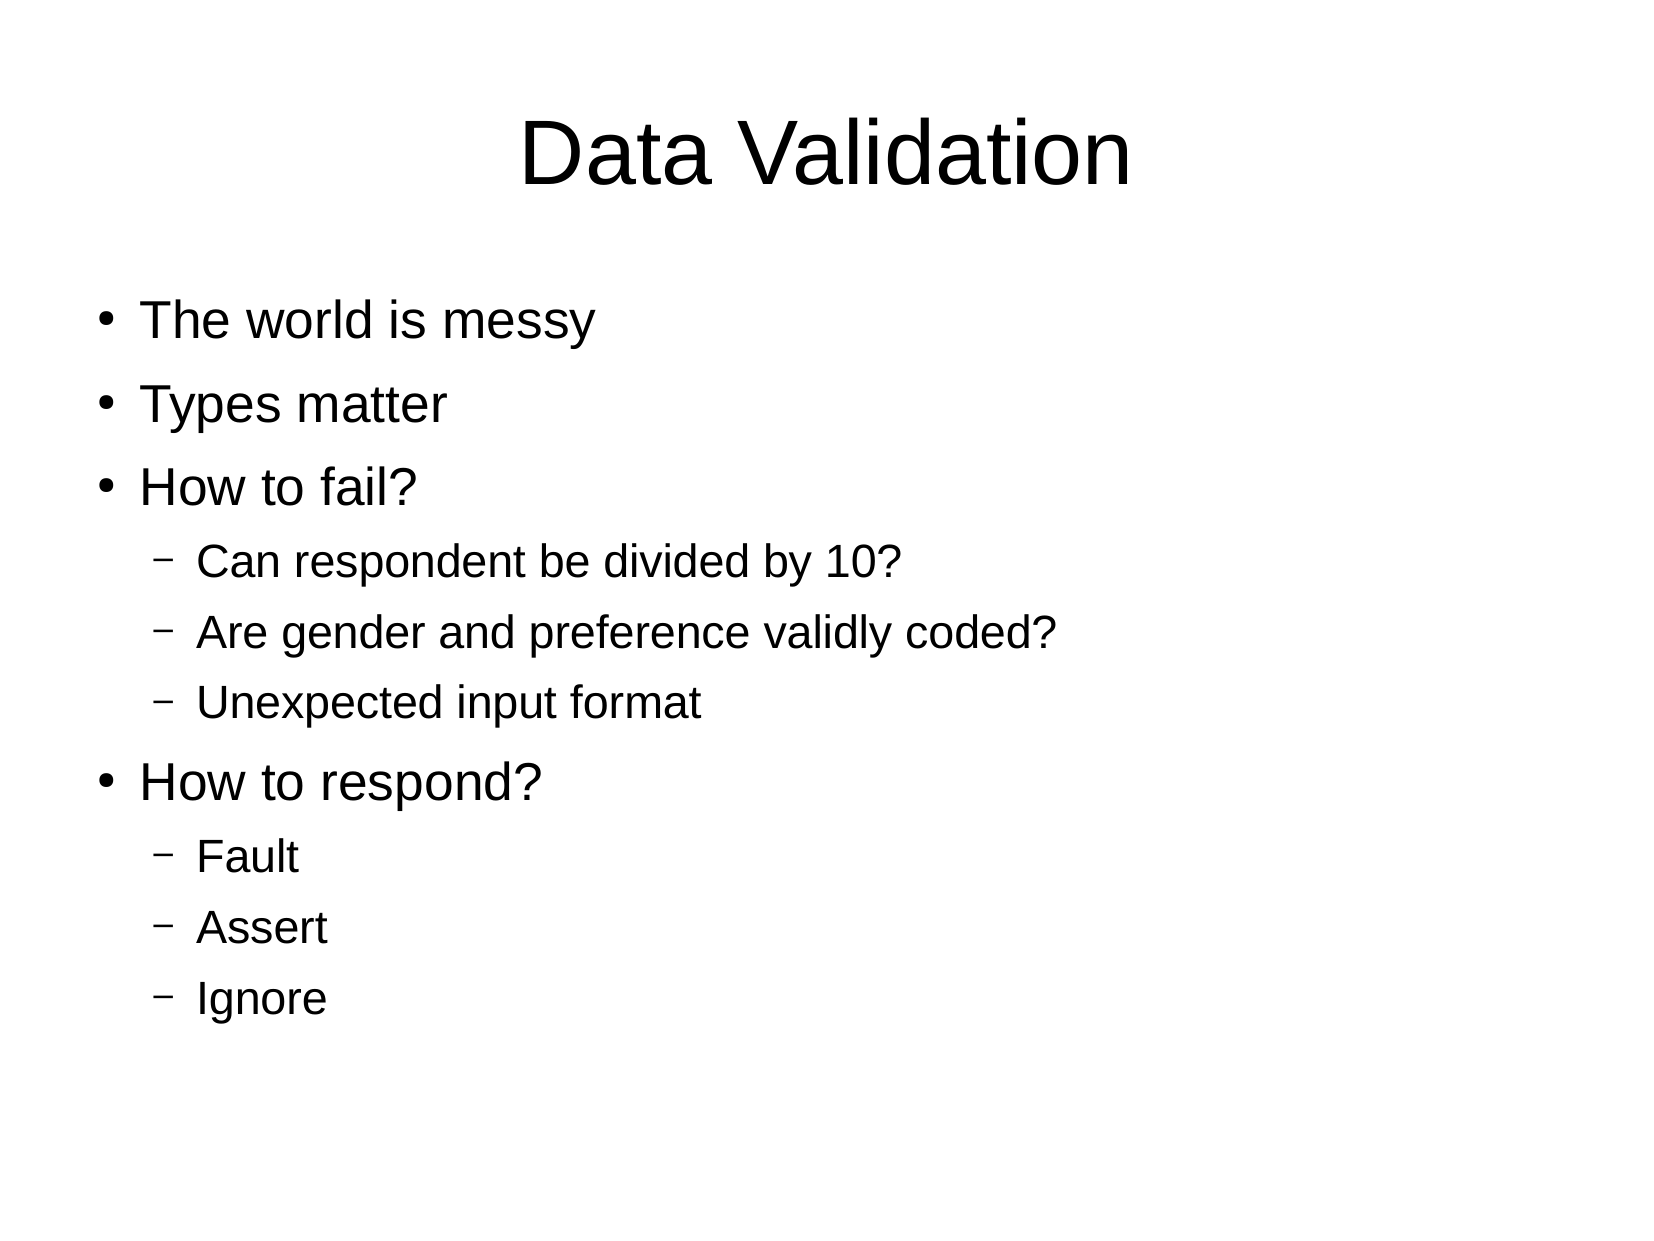

# Data Validation
The world is messy
Types matter
How to fail?
Can respondent be divided by 10?
Are gender and preference validly coded?
Unexpected input format
How to respond?
Fault
Assert
Ignore